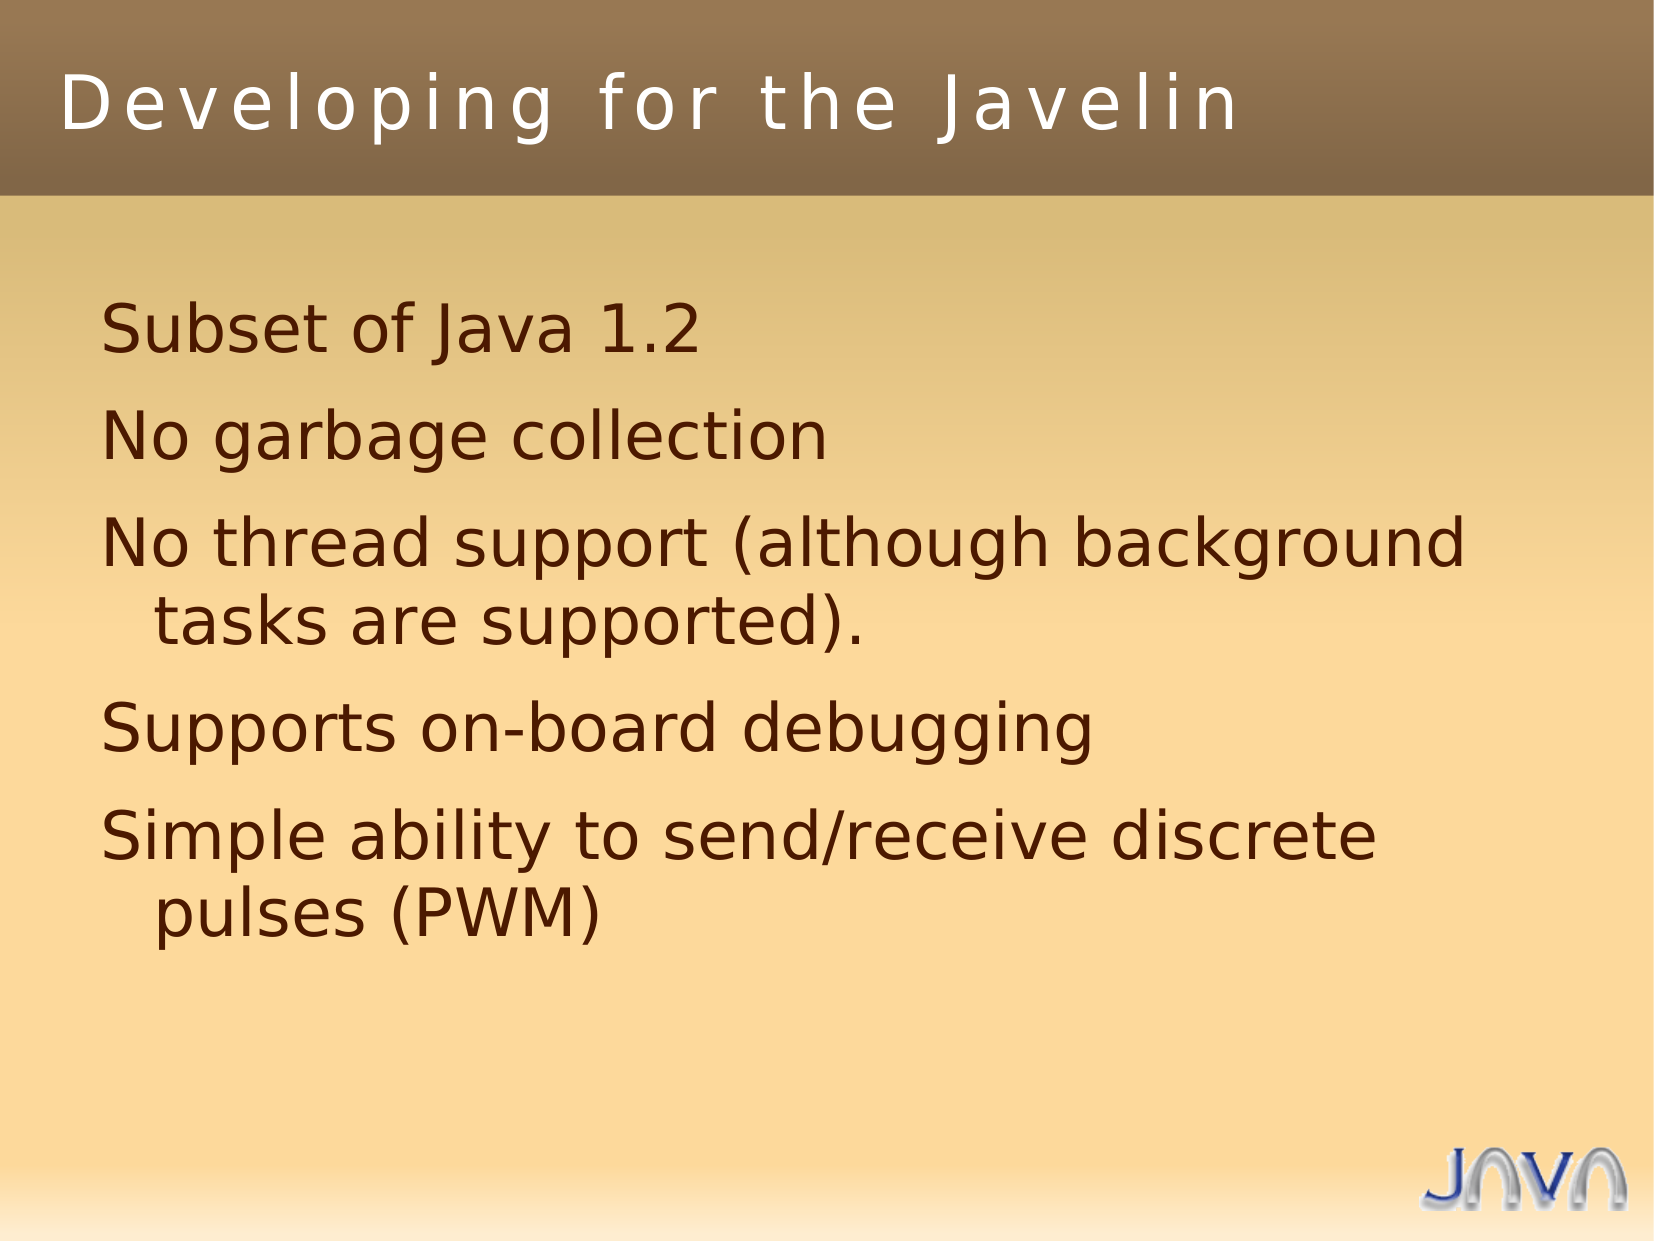

# Developing for the Javelin
Subset of Java 1.2
No garbage collection
No thread support (although background tasks are supported).
Supports on-board debugging
Simple ability to send/receive discrete pulses (PWM)